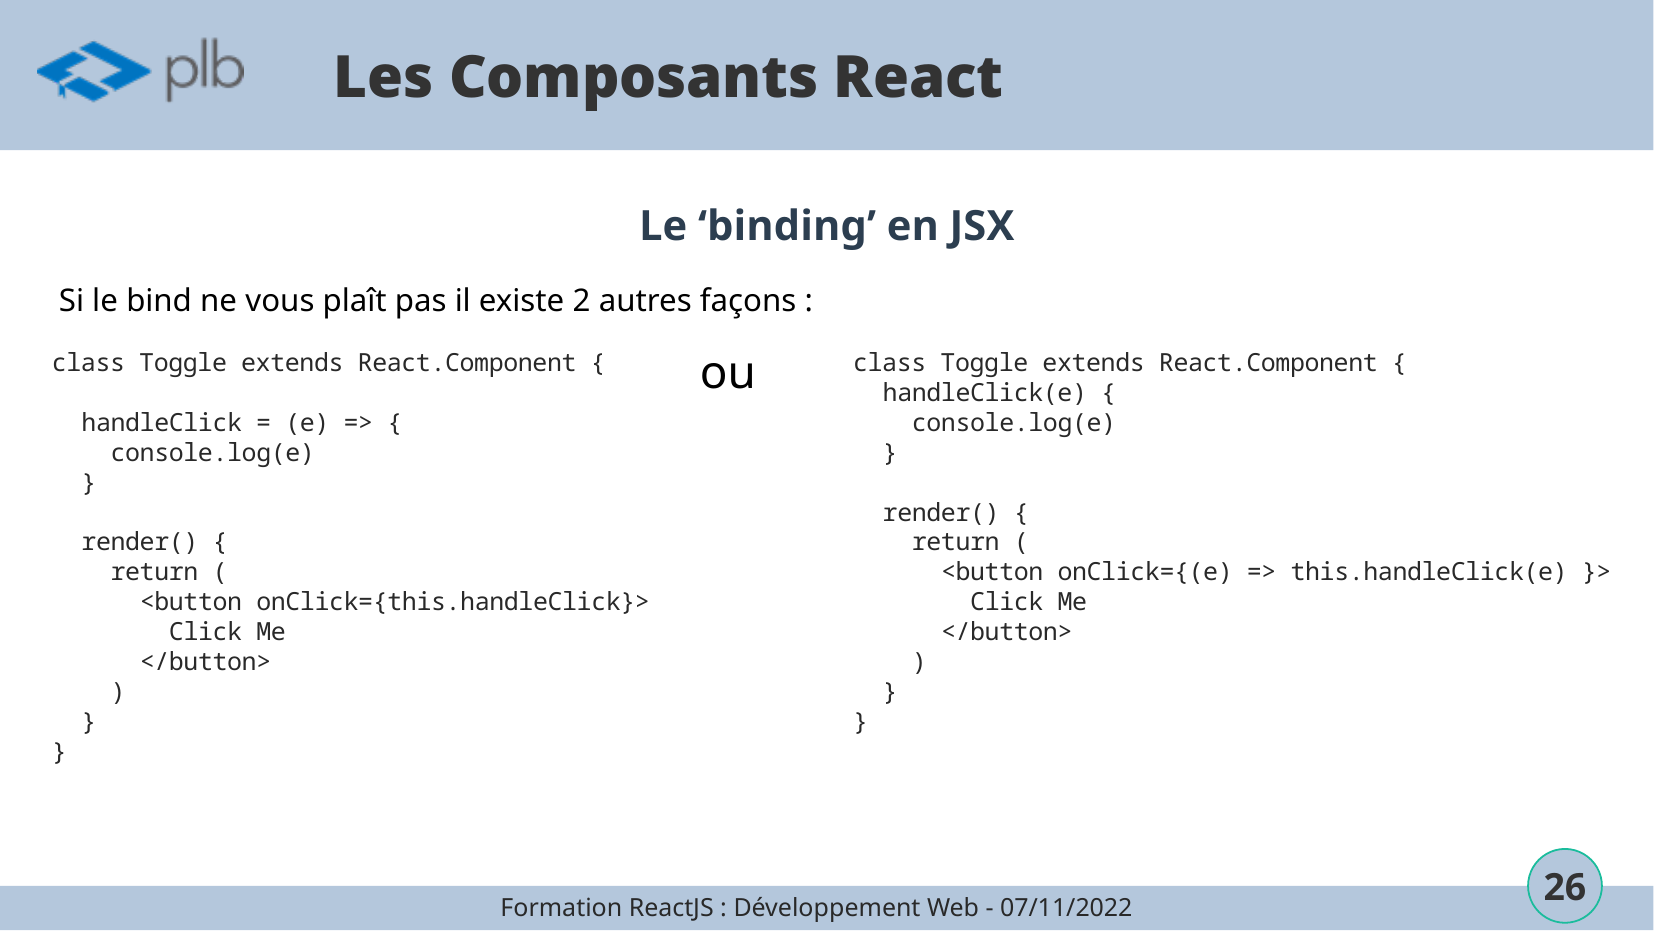

# Les Composants React
Le ‘binding’ en JSX
Si le bind ne vous plaît pas il existe 2 autres façons :
class Toggle extends React.Component {
 handleClick = (e) => {
 console.log(e)
 }
 render() {
 return (
 <button onClick={this.handleClick}>
 Click Me
 </button>
 )
 }
}
class Toggle extends React.Component {
 handleClick(e) {
 console.log(e)
 }
 render() {
 return (
 <button onClick={(e) => this.handleClick(e) }>
 Click Me
 </button>
 )
 }
}
ou
Formation ReactJS : Développement Web - 07/11/2022